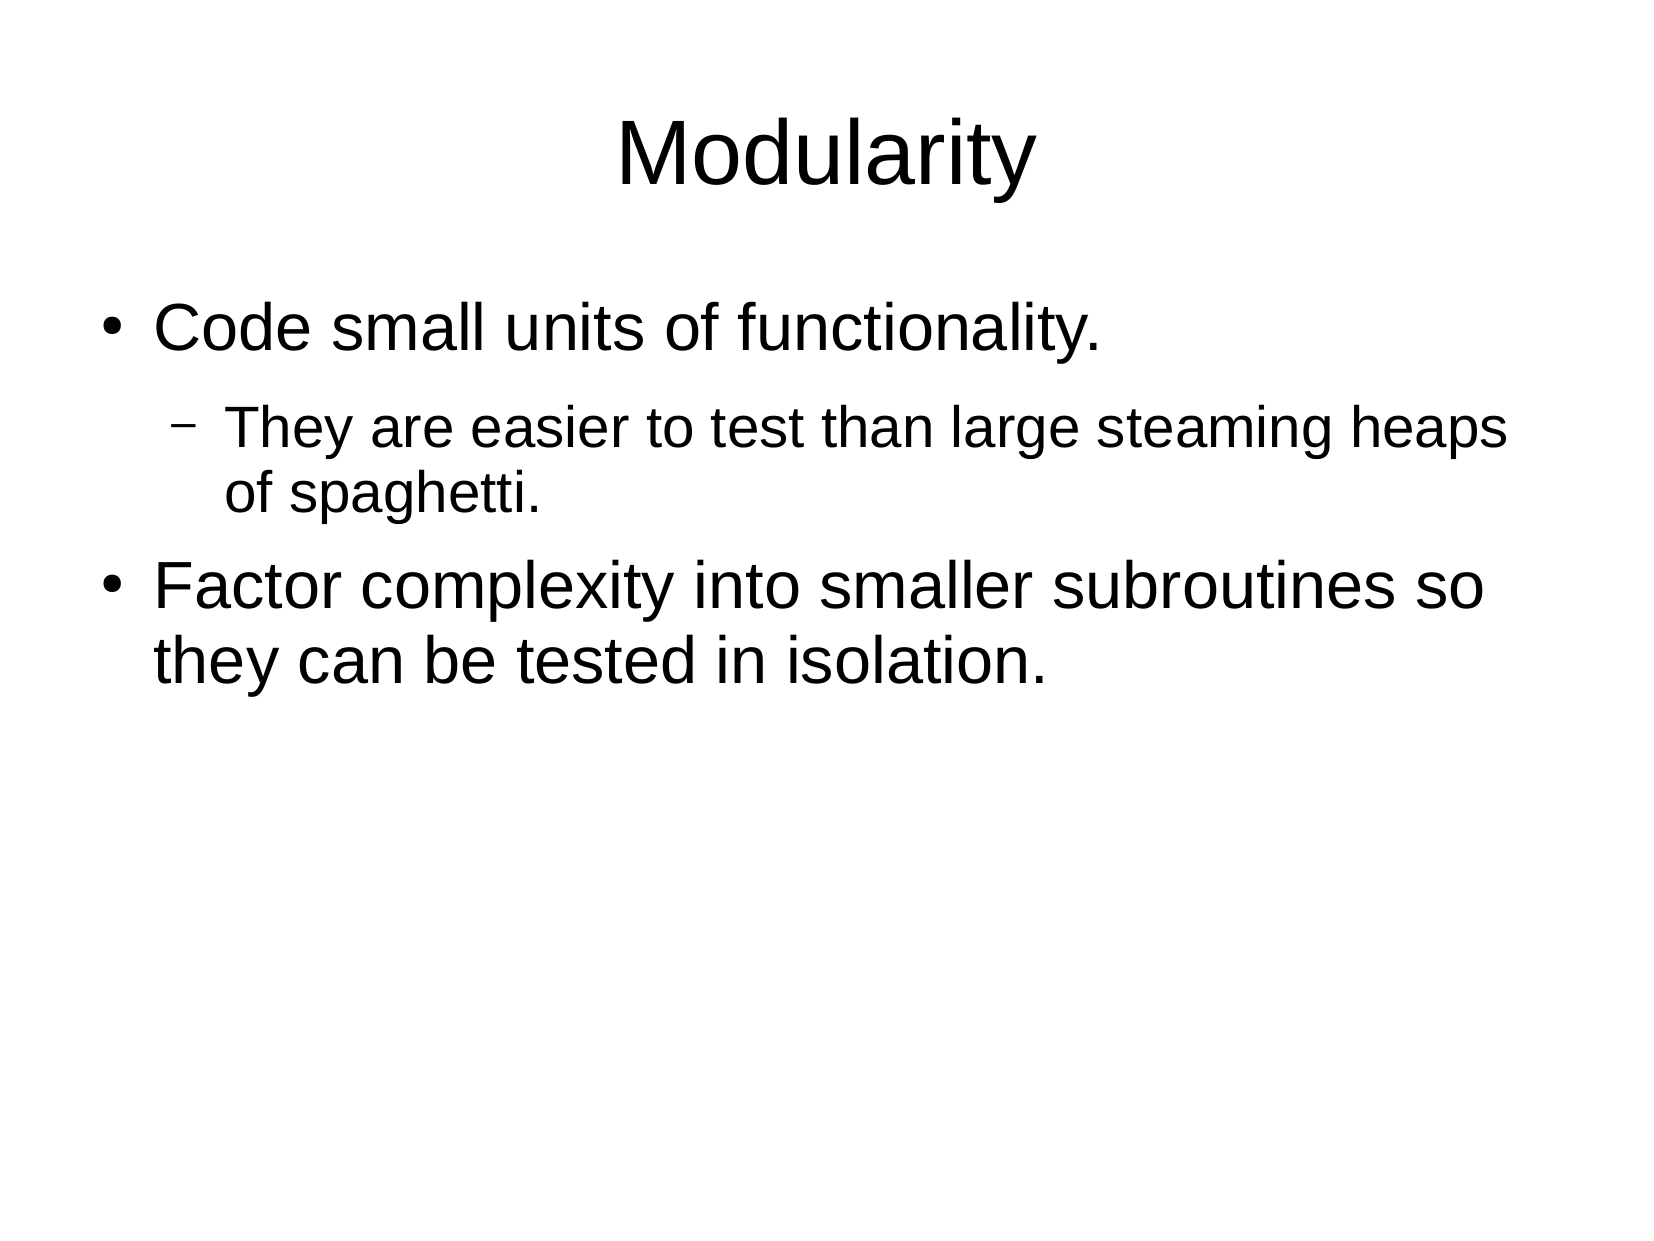

# Modularity
Code small units of functionality.
They are easier to test than large steaming heaps of spaghetti.
Factor complexity into smaller subroutines so they can be tested in isolation.